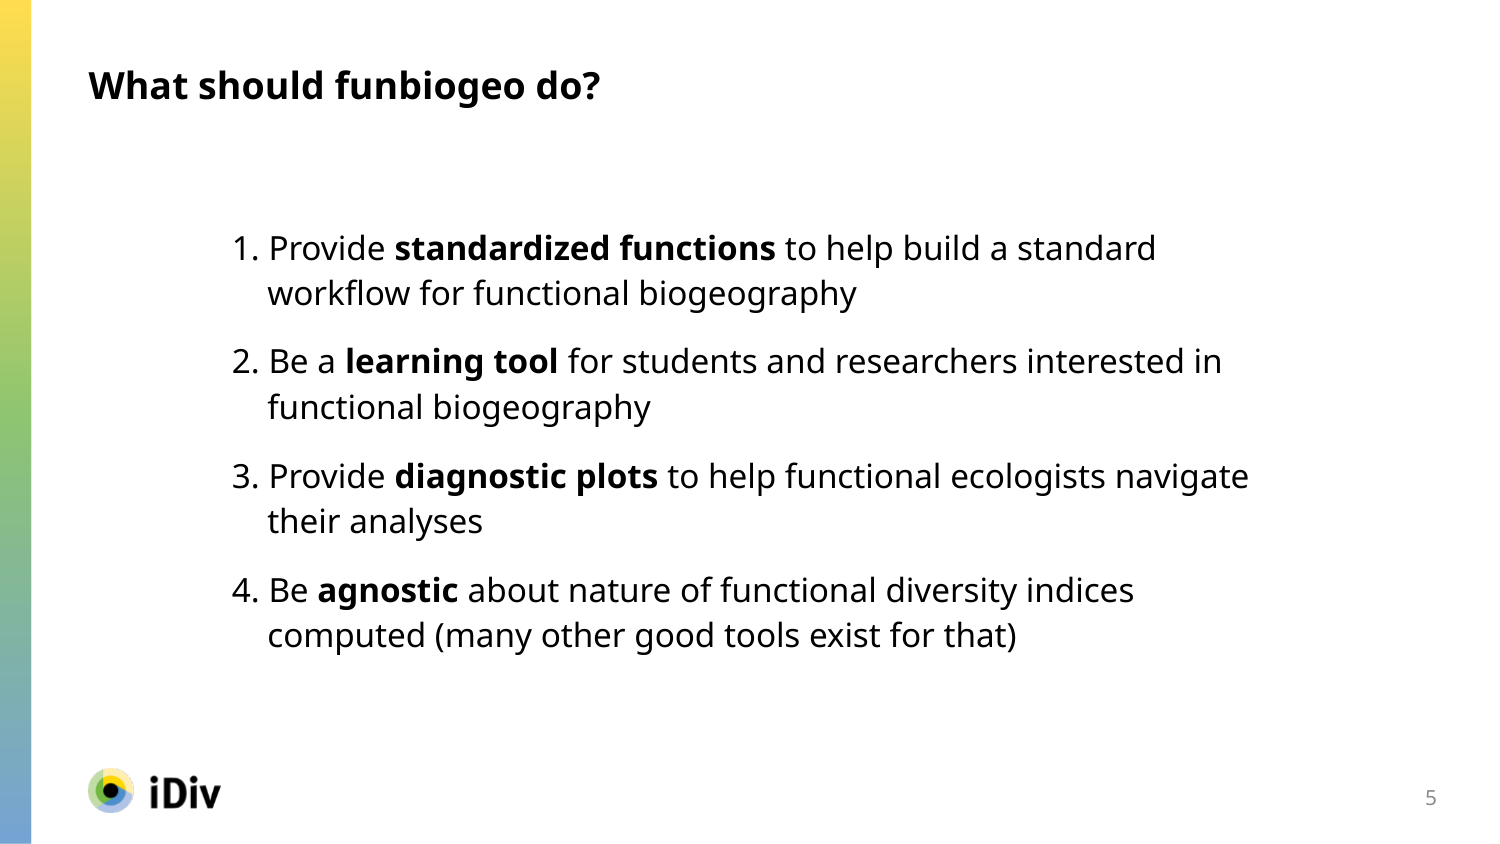

# What should funbiogeo do?
Provide standardized functions to help build a standard workflow for functional biogeography
Be a learning tool for students and researchers interested in functional biogeography
Provide diagnostic plots to help functional ecologists navigate their analyses
Be agnostic about nature of functional diversity indices computed (many other good tools exist for that)